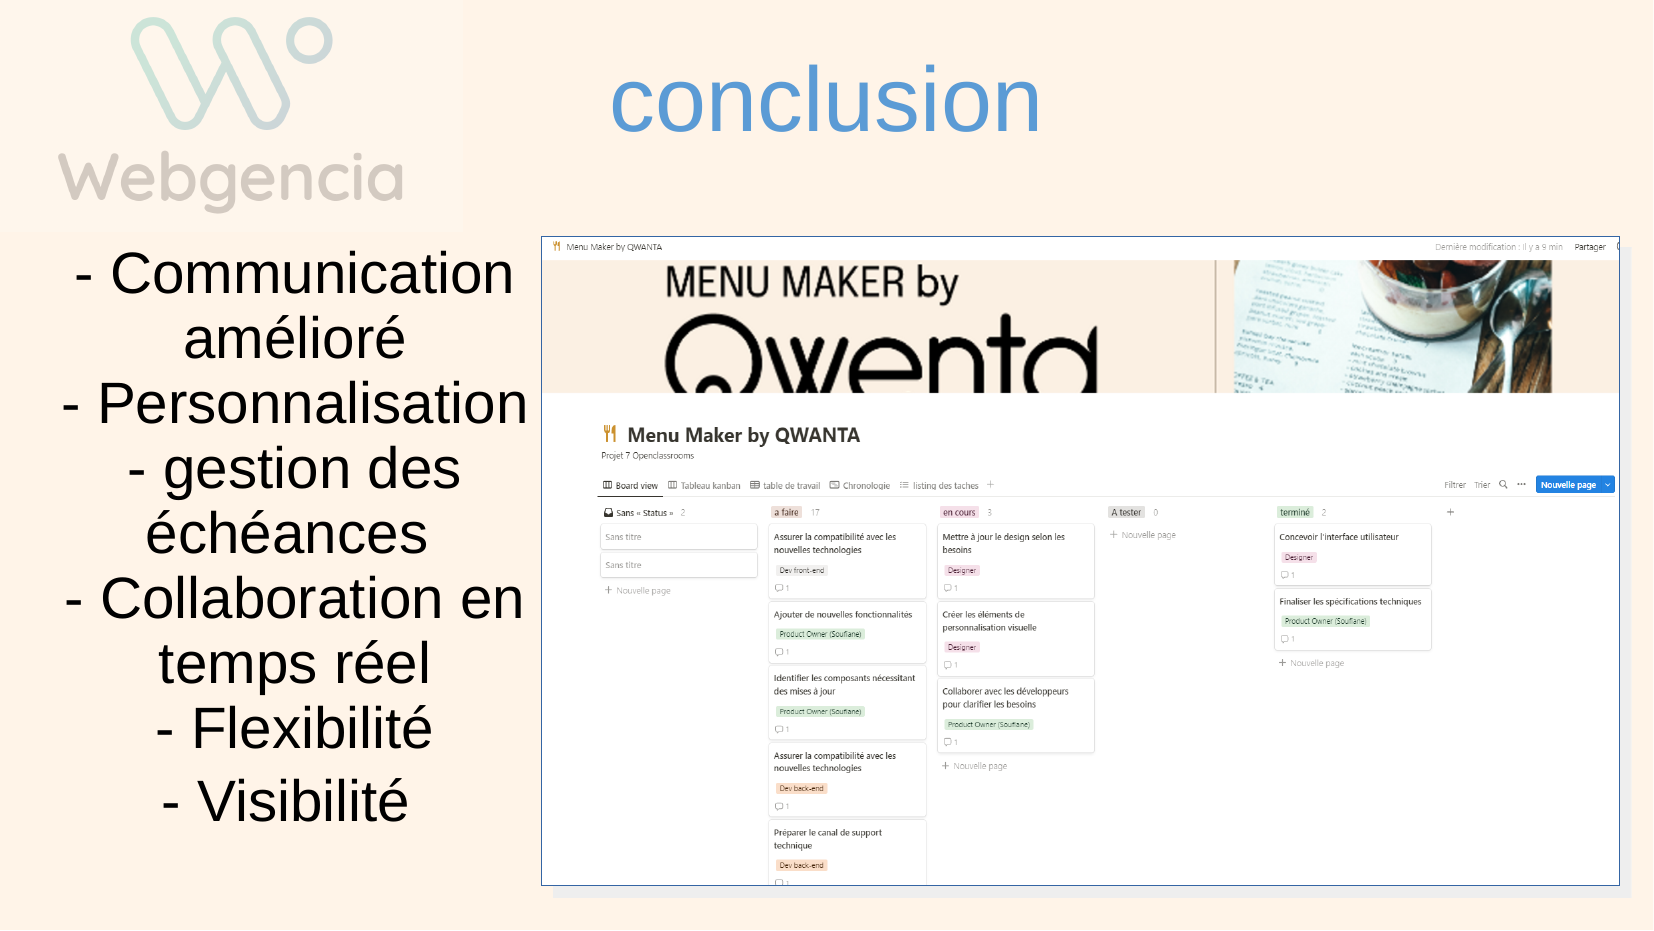

# conclusion
- Communication amélioré
- Personnalisation
- gestion des échéances
- Collaboration en temps réel
- Flexibilité
- Visibilité